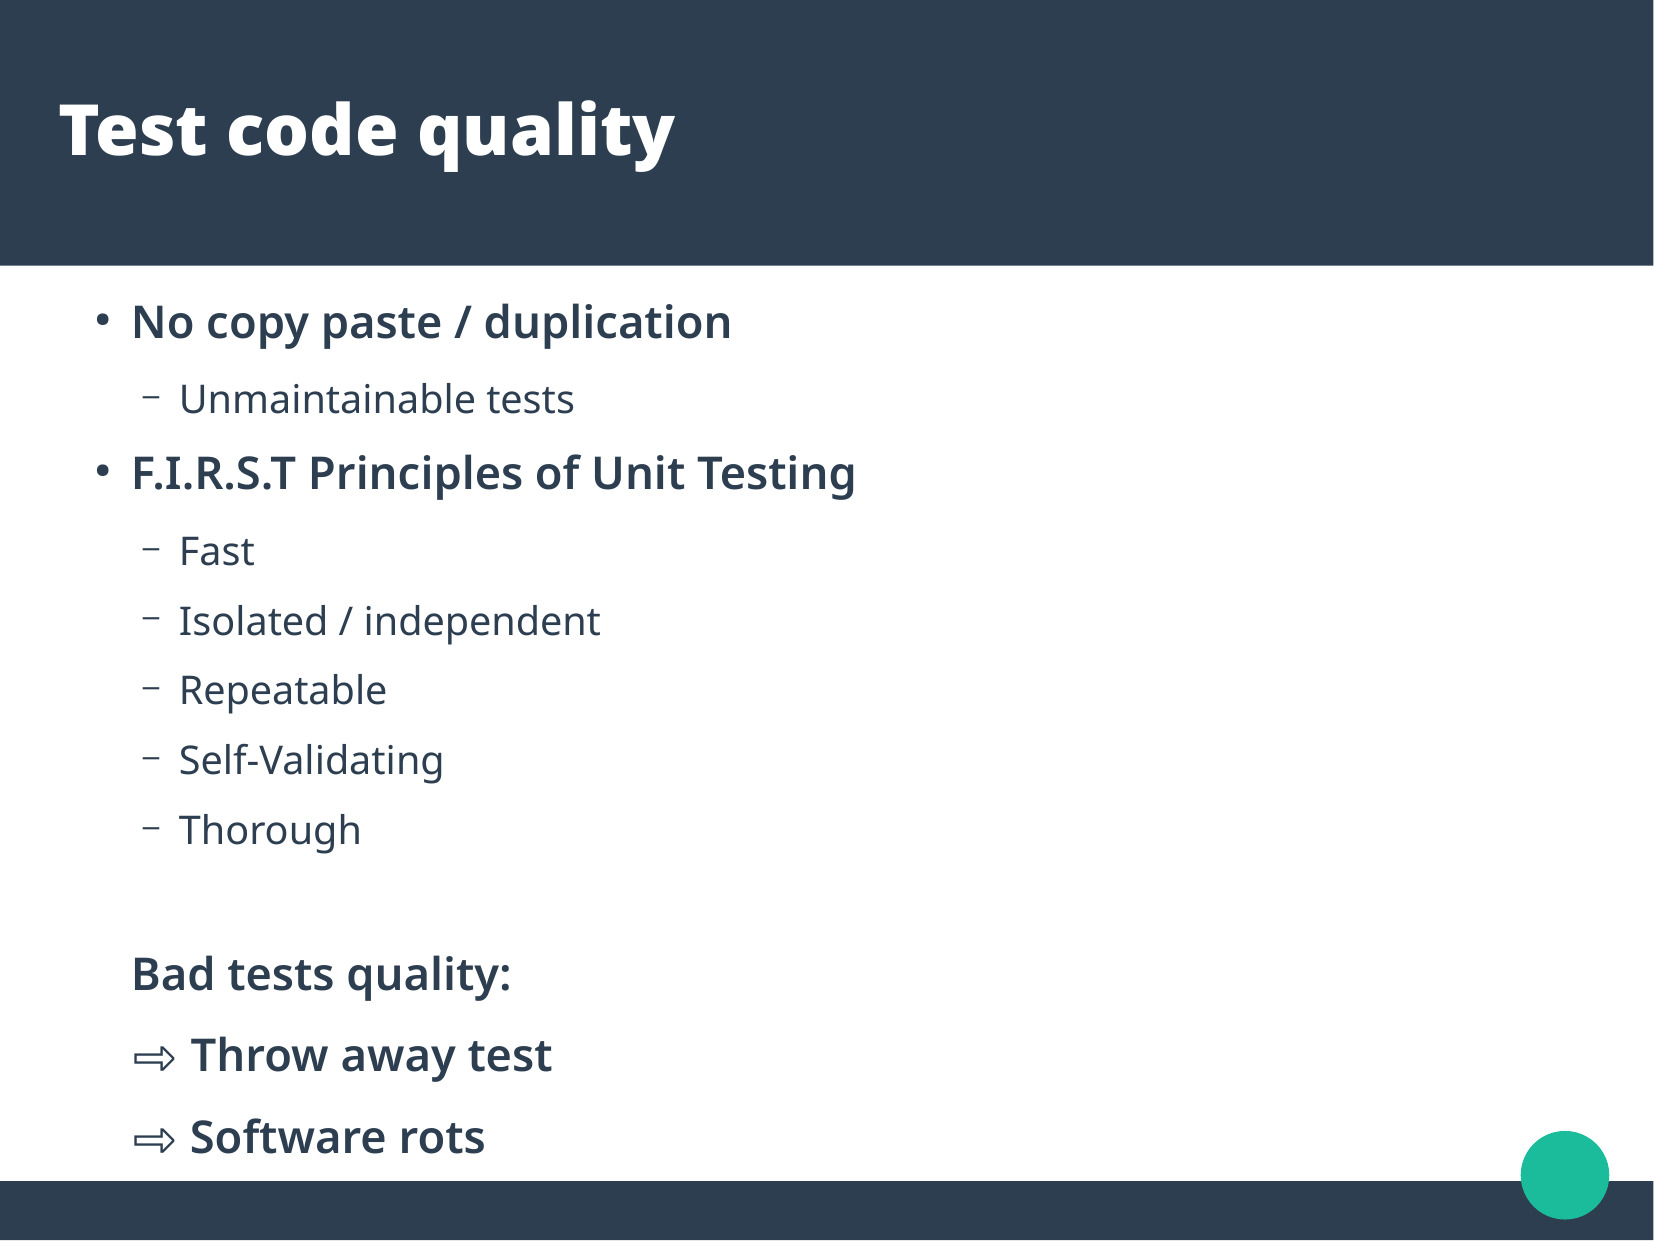

# Test code quality
No copy paste / duplication
Unmaintainable tests
F.I.R.S.T Principles of Unit Testing
Fast
Isolated / independent
Repeatable
Self-Validating
Thorough
Bad tests quality:
⇨ Throw away test
⇨ Software rots